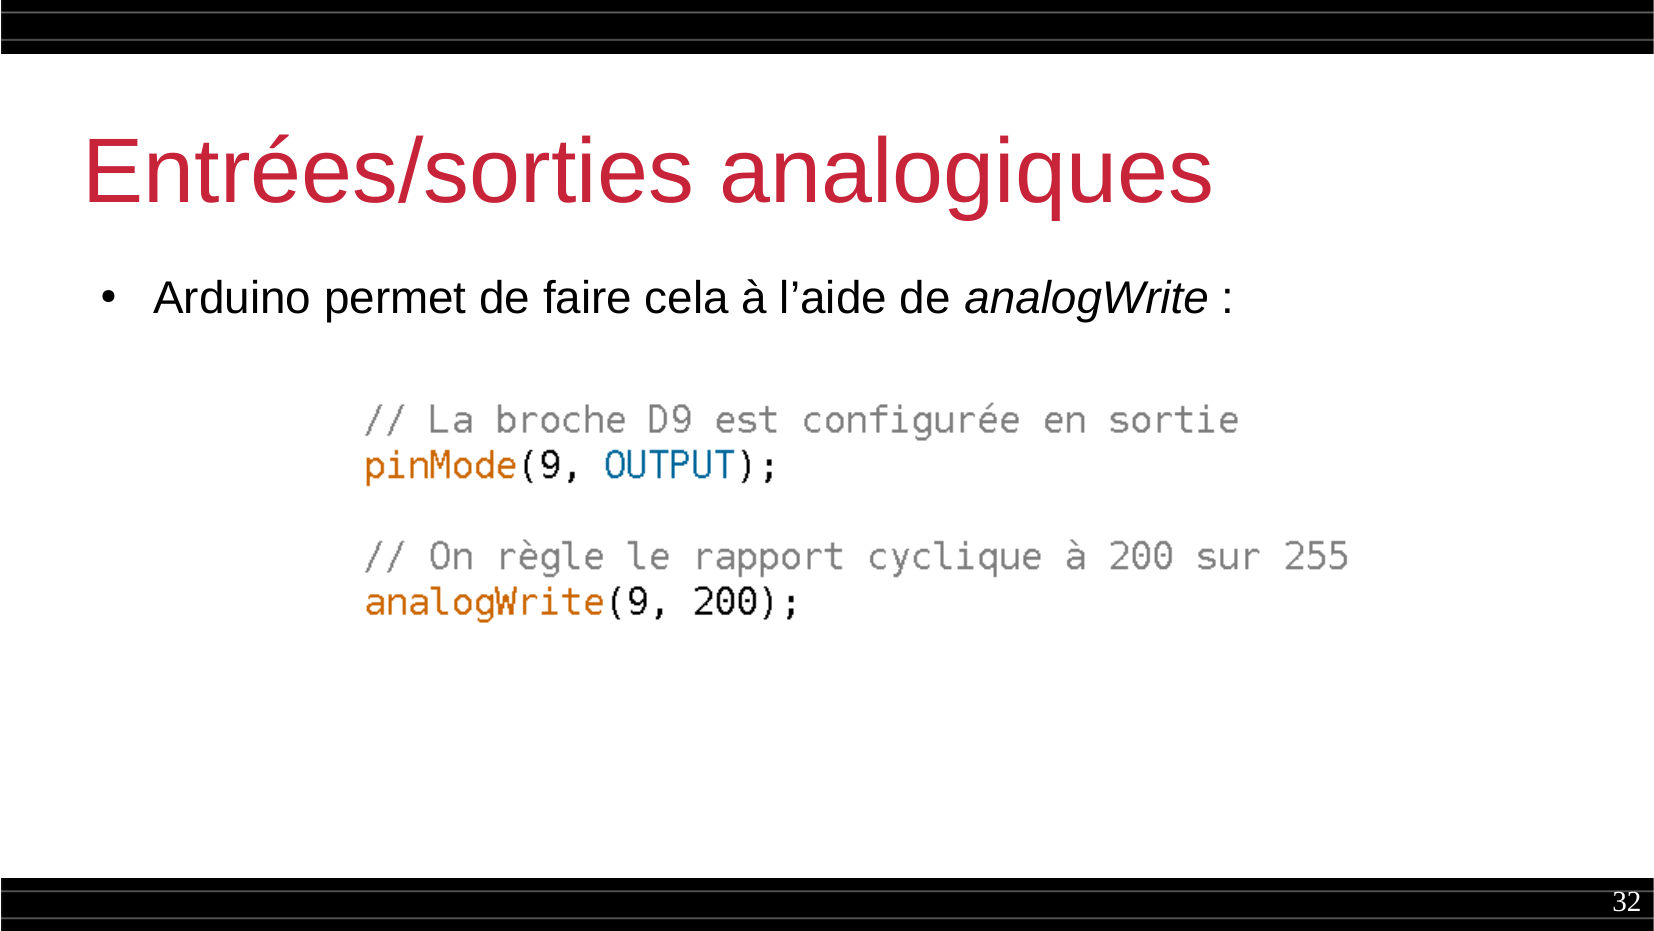

# Entrées/sorties analogiques
Arduino permet de faire cela à l’aide de analogWrite :